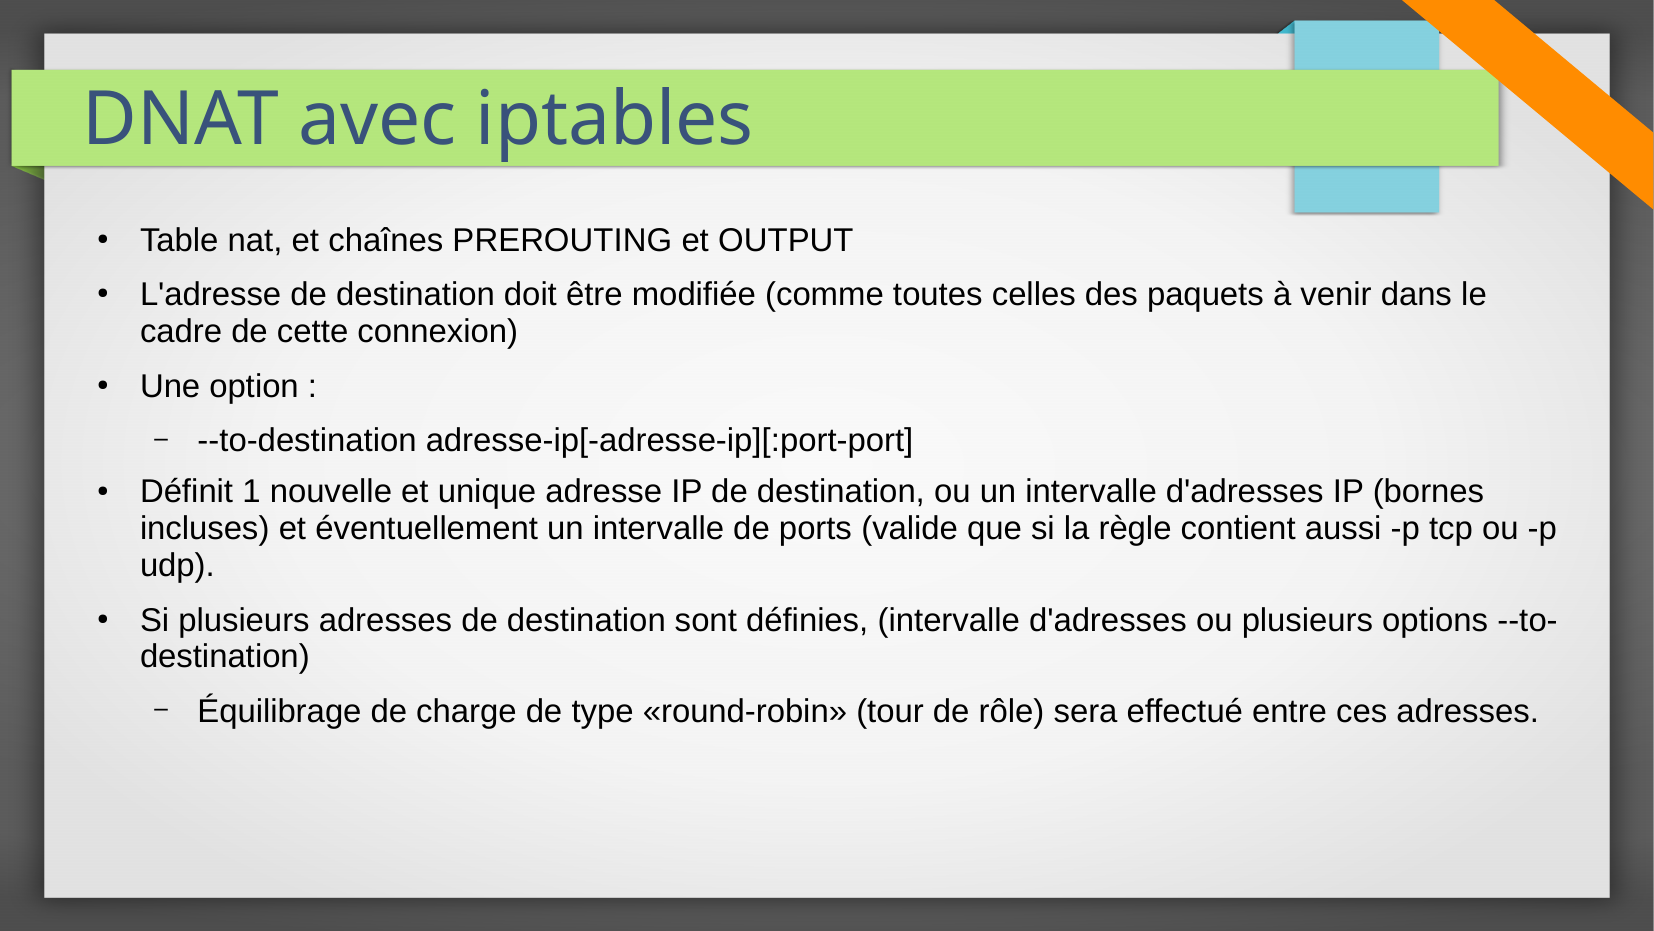

# DNAT avec iptables
Table nat, et chaînes PREROUTING et OUTPUT
L'adresse de destination doit être modifiée (comme toutes celles des paquets à venir dans le cadre de cette connexion)
Une option :
--to-destination adresse-ip[-adresse-ip][:port-port]
Définit 1 nouvelle et unique adresse IP de destination, ou un intervalle d'adresses IP (bornes incluses) et éventuellement un intervalle de ports (valide que si la règle contient aussi -p tcp ou -p udp).
Si plusieurs adresses de destination sont définies, (intervalle d'adresses ou plusieurs options --to-destination)
Équilibrage de charge de type «round-robin» (tour de rôle) sera effectué entre ces adresses.